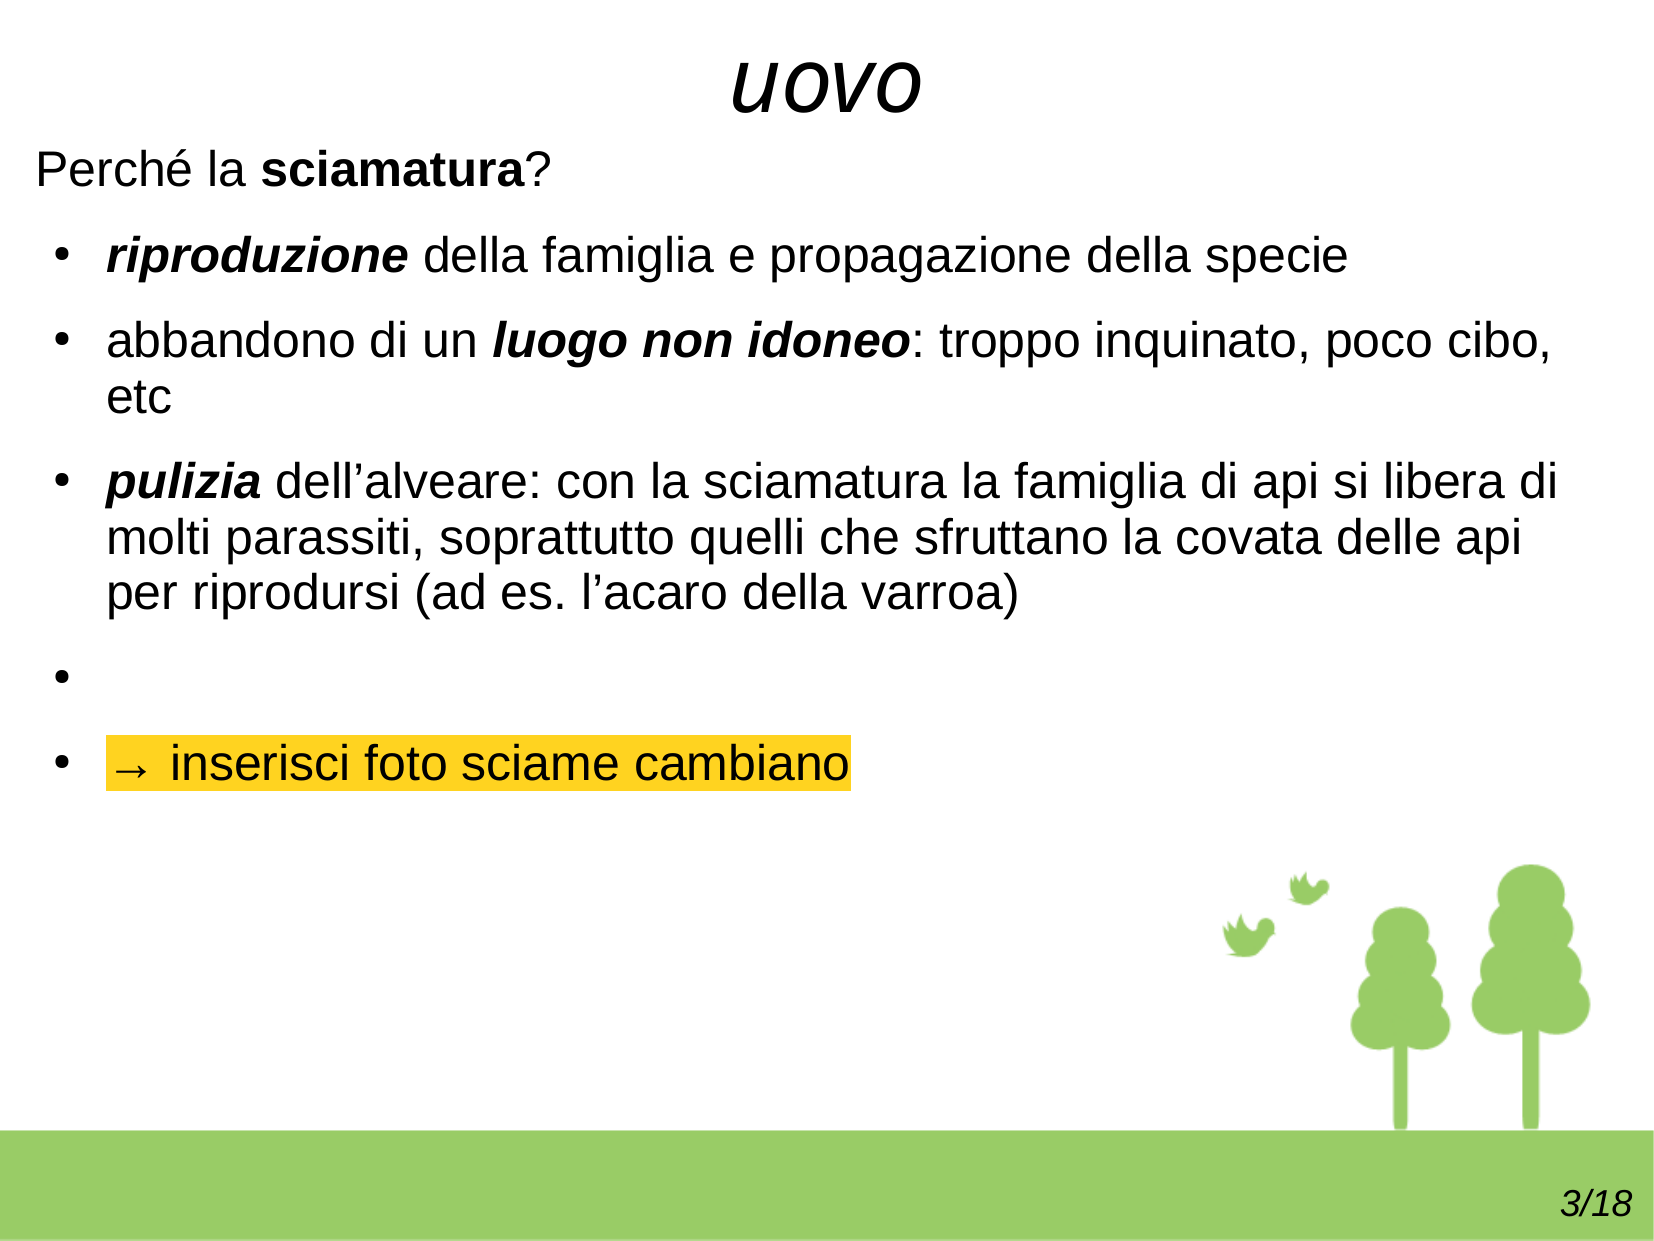

# uovo
Perché la sciamatura?
riproduzione della famiglia e propagazione della specie
abbandono di un luogo non idoneo: troppo inquinato, poco cibo, etc
pulizia dell’alveare: con la sciamatura la famiglia di api si libera di molti parassiti, soprattutto quelli che sfruttano la covata delle api per riprodursi (ad es. l’acaro della varroa)
→ inserisci foto sciame cambiano